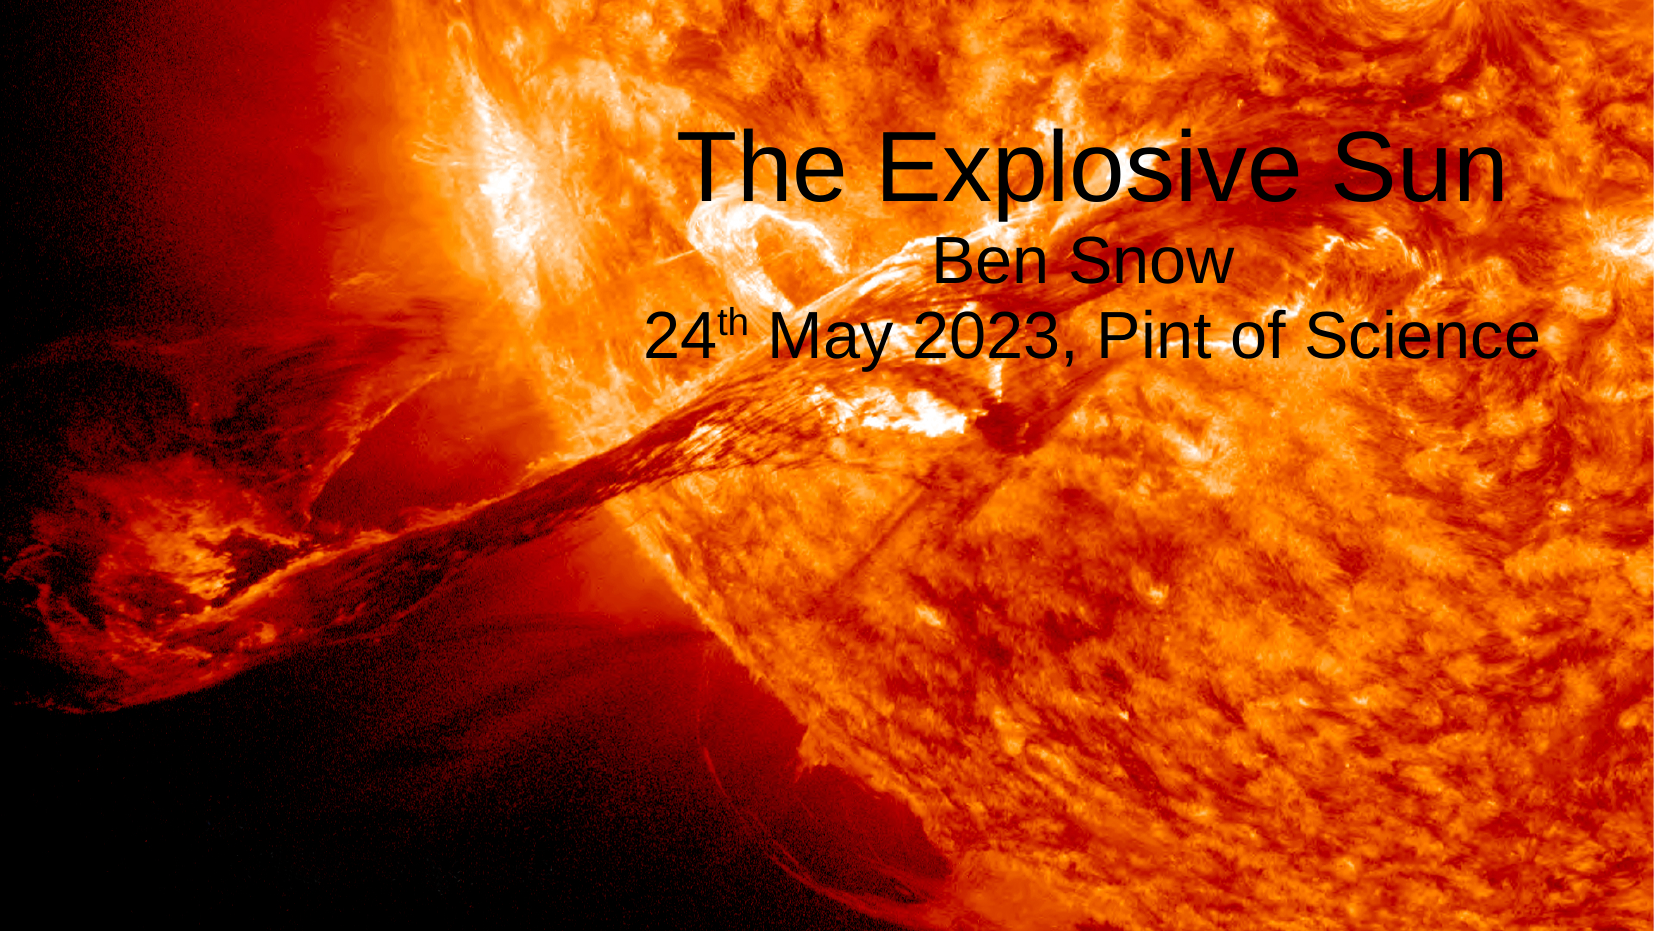

# The Explosive Sun
Ben Snow
24th May 2023, Pint of Science